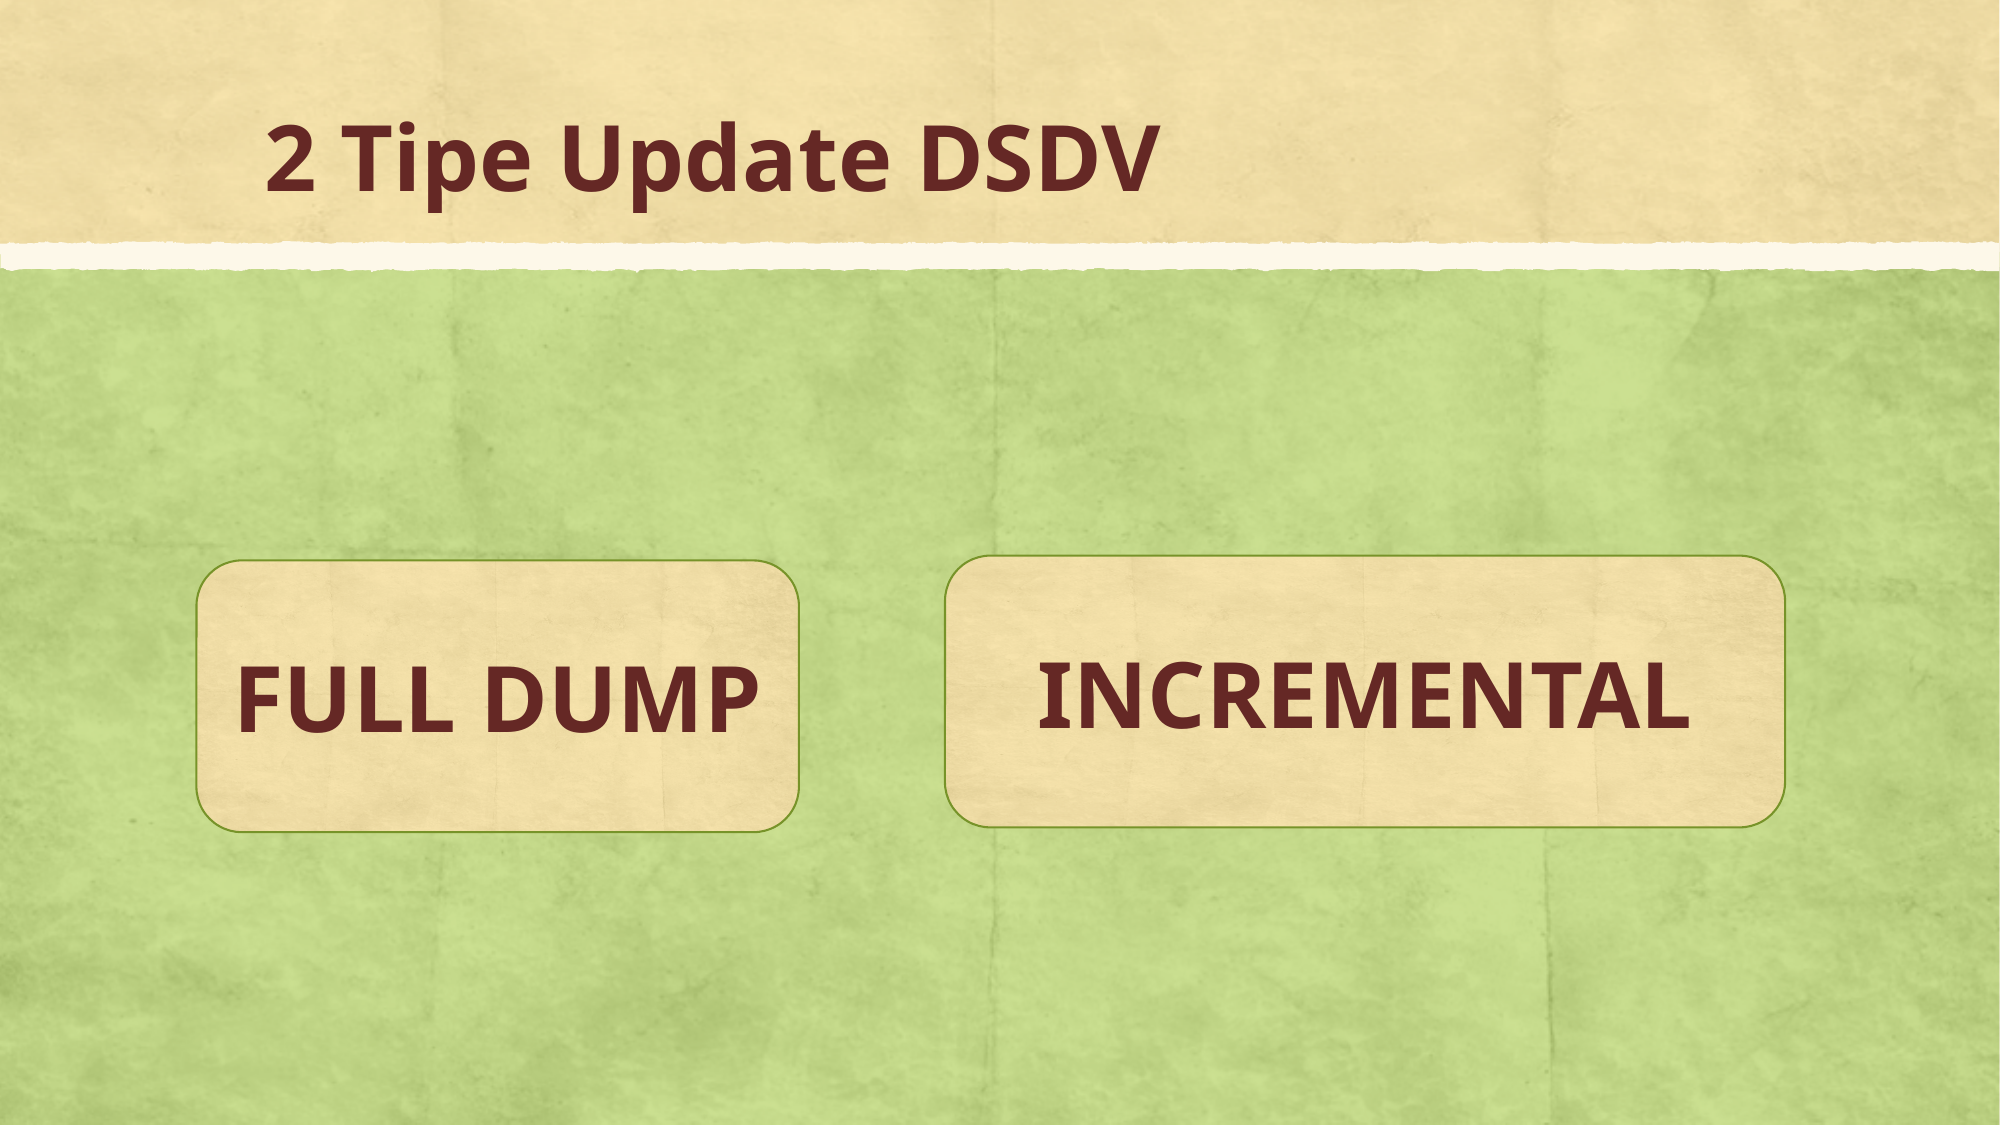

# 2 Tipe Update DSDV
INCREMENTAL
FULL DUMP